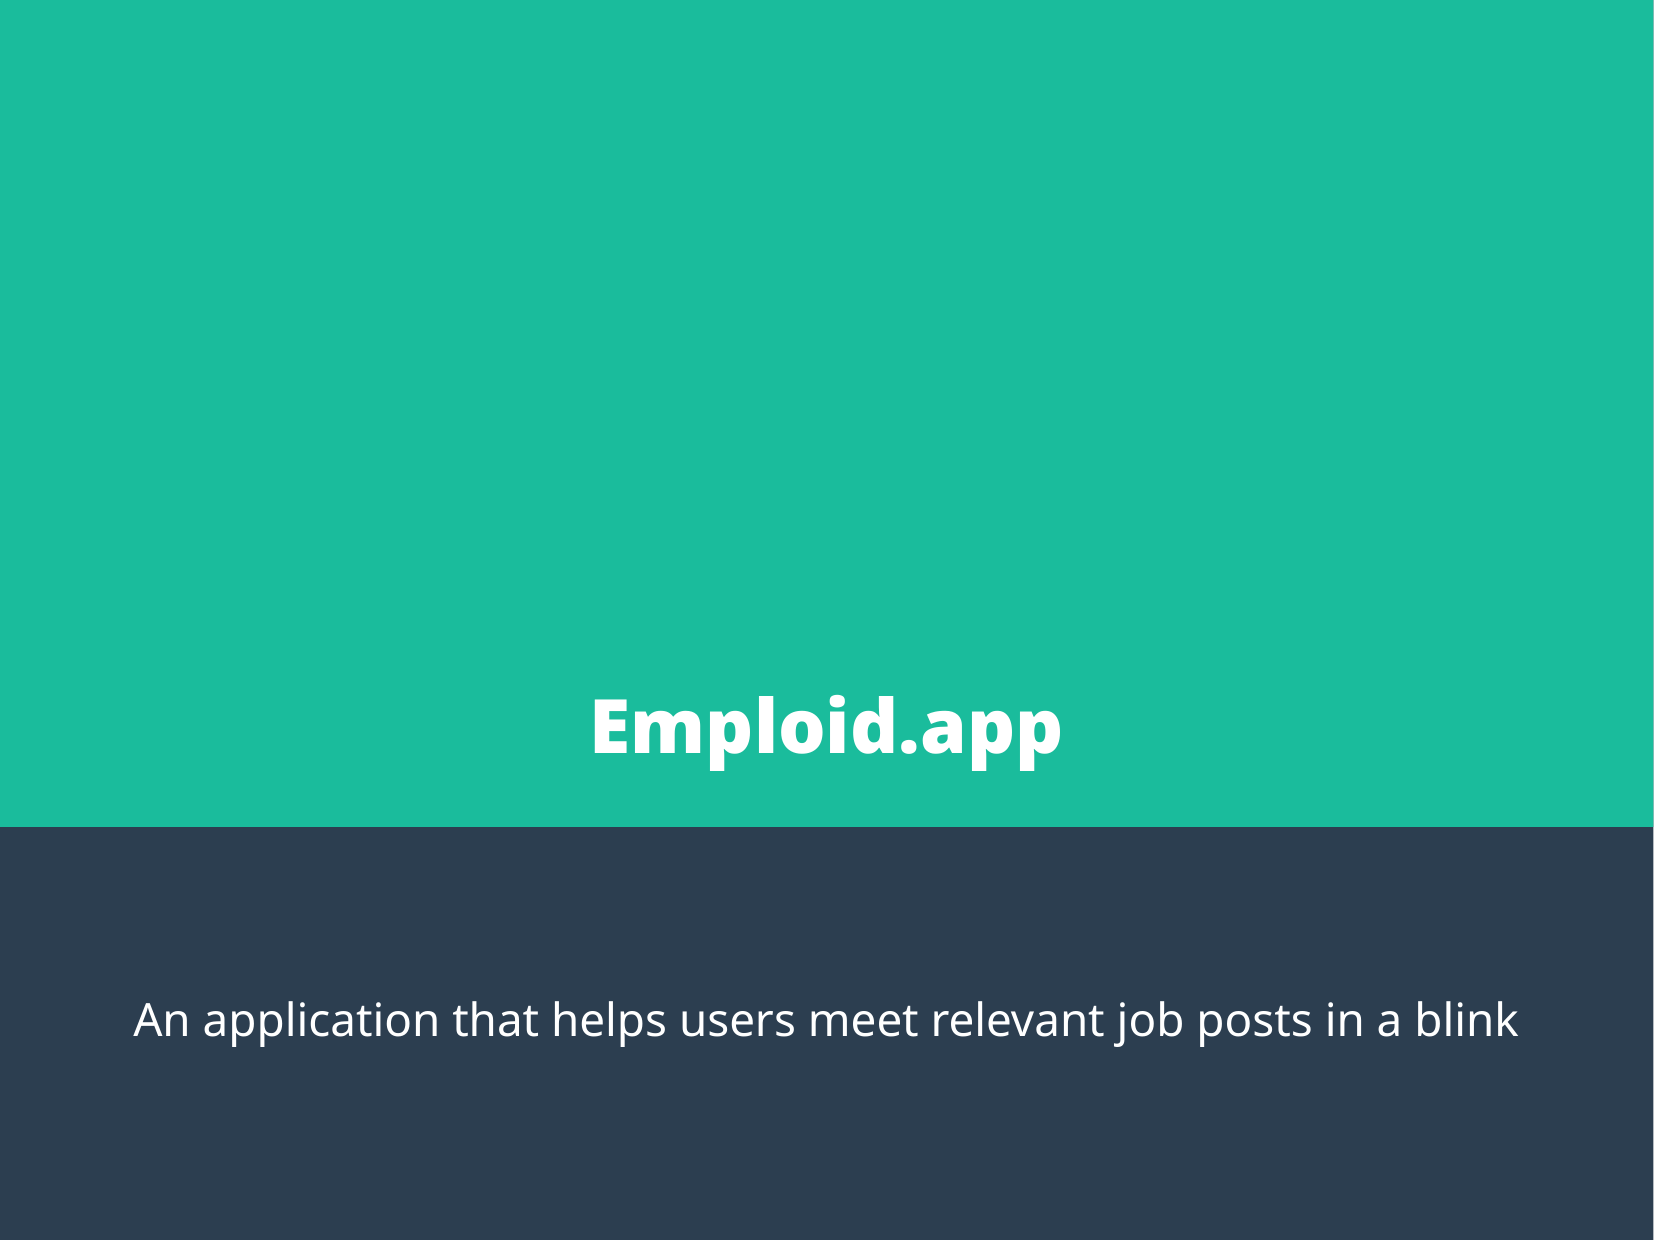

# Emploid.app
An application that helps users meet relevant job posts in a blink